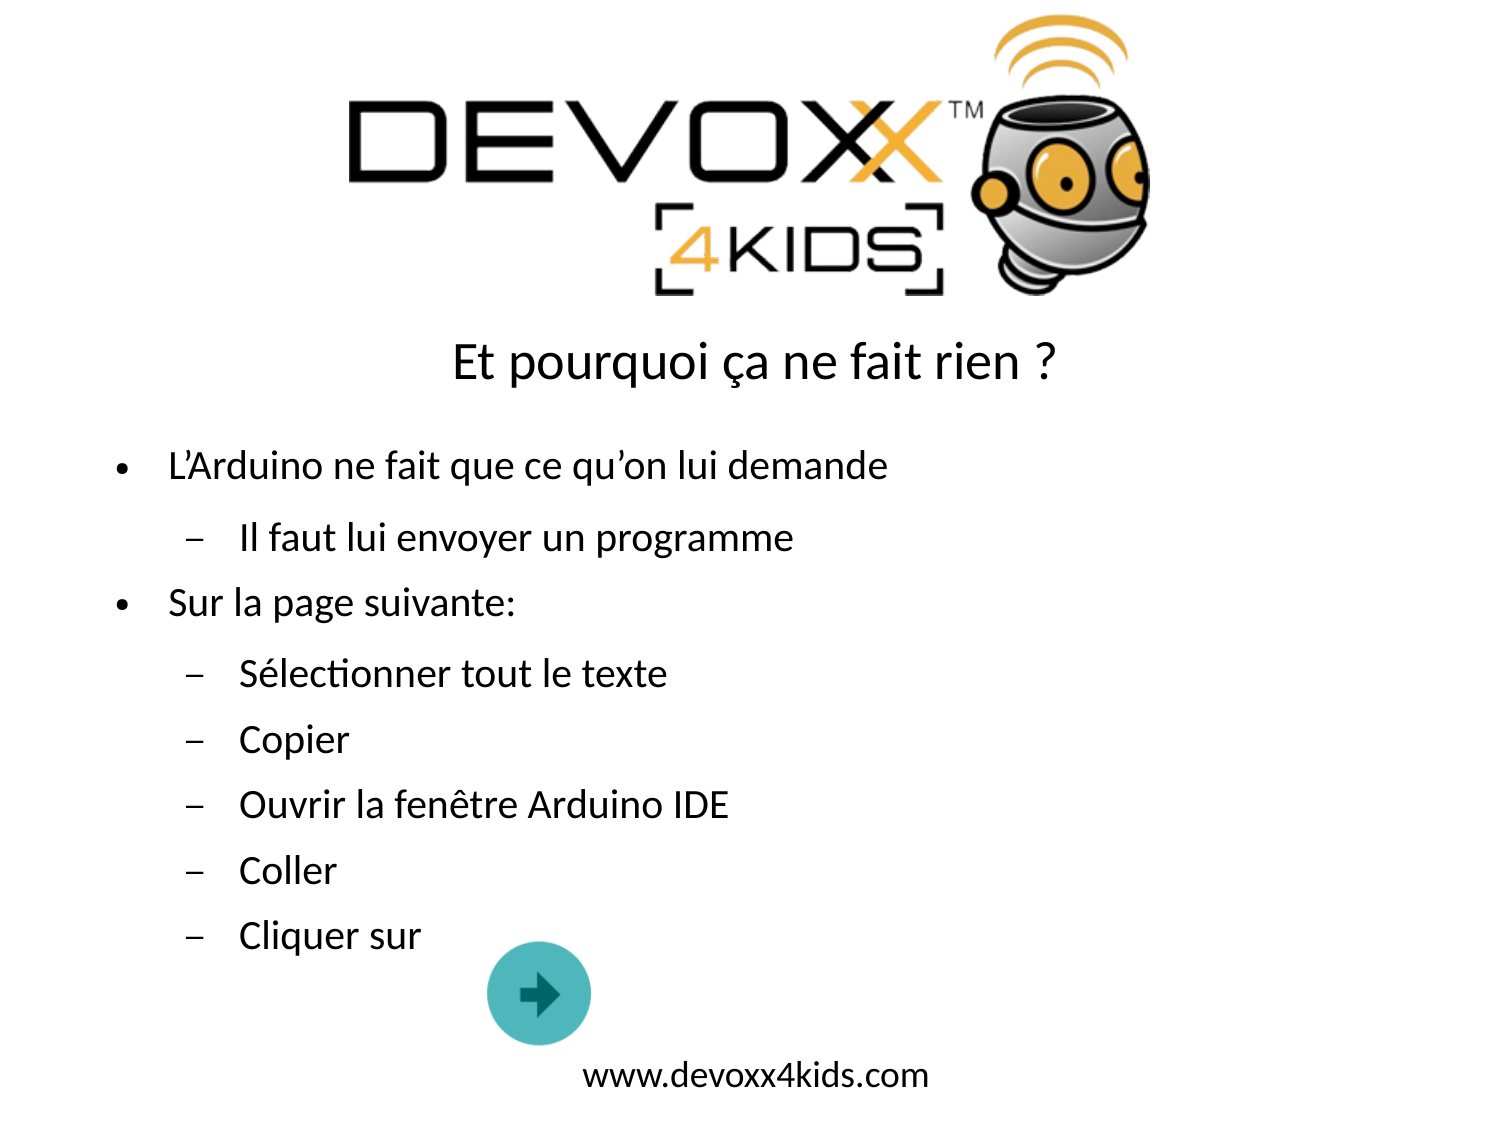

Et pourquoi ça ne fait rien ?
# L’Arduino ne fait que ce qu’on lui demande
Il faut lui envoyer un programme
Sur la page suivante:
Sélectionner tout le texte
Copier
Ouvrir la fenêtre Arduino IDE
Coller
Cliquer sur